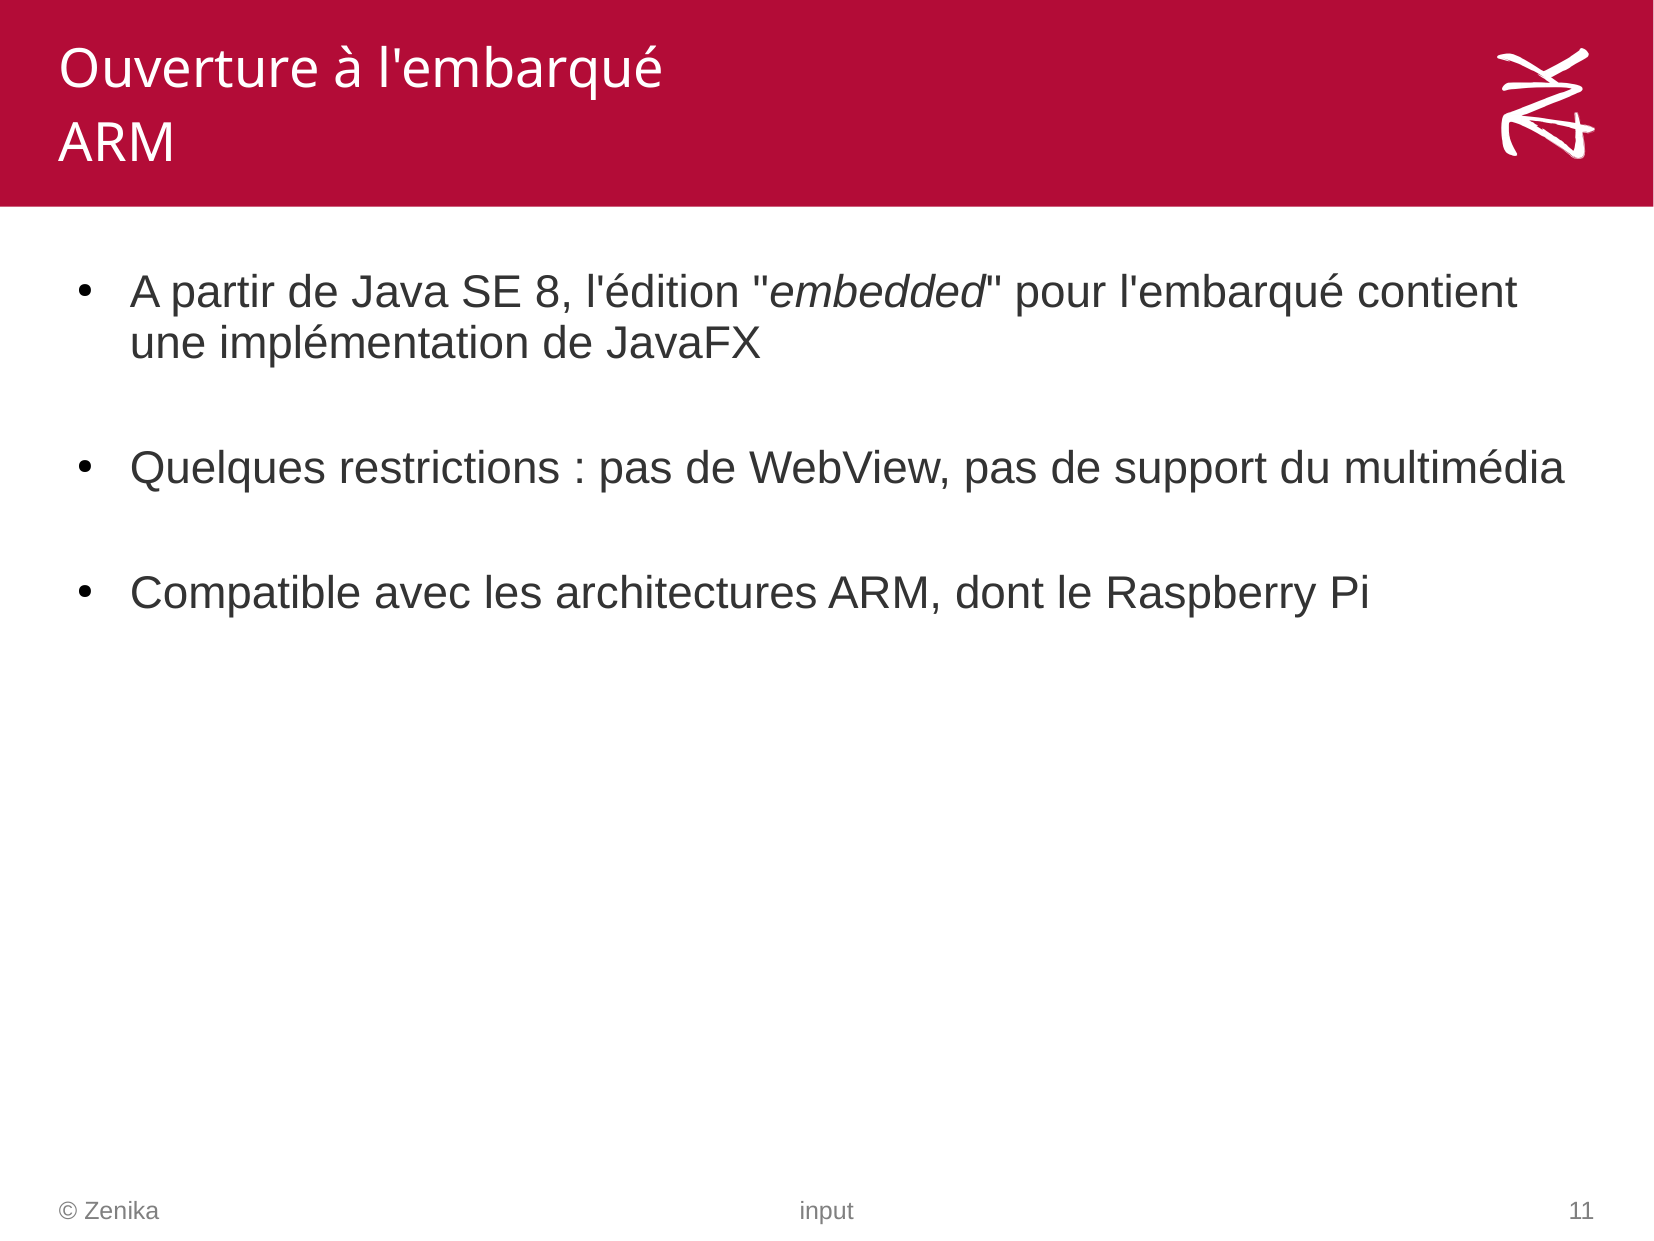

# Ouverture à l'embarqué ARM
A partir de Java SE 8, l'édition "embedded" pour l'embarqué contient une implémentation de JavaFX
Quelques restrictions : pas de WebView, pas de support du multimédia
Compatible avec les architectures ARM, dont le Raspberry Pi